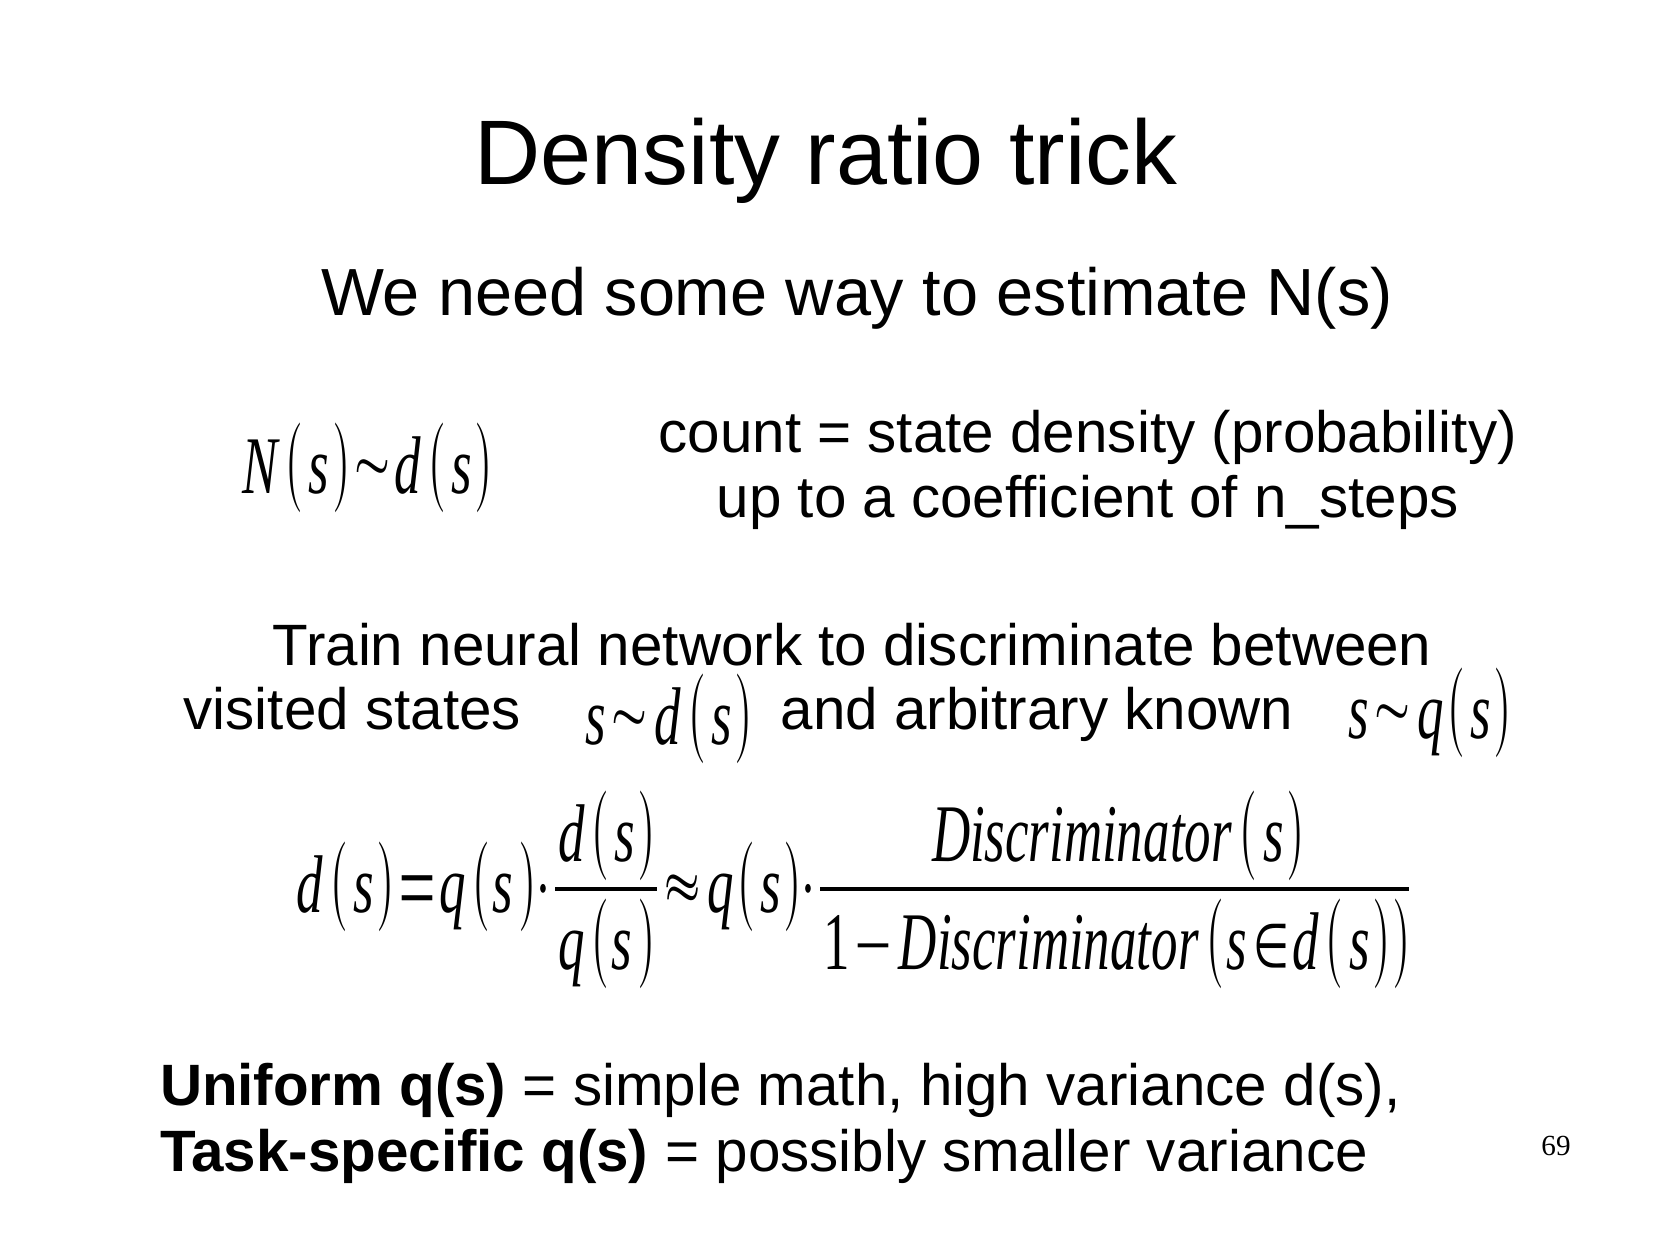

# Density ratio trick
We need some way to estimate N(s)
count = state density (probability)
up to a coefficient of n_steps
Train neural network to discriminate between
visited states and arbitrary known
Uniform q(s) = simple math, high variance d(s),
Task-specific q(s) = possibly smaller variance
69